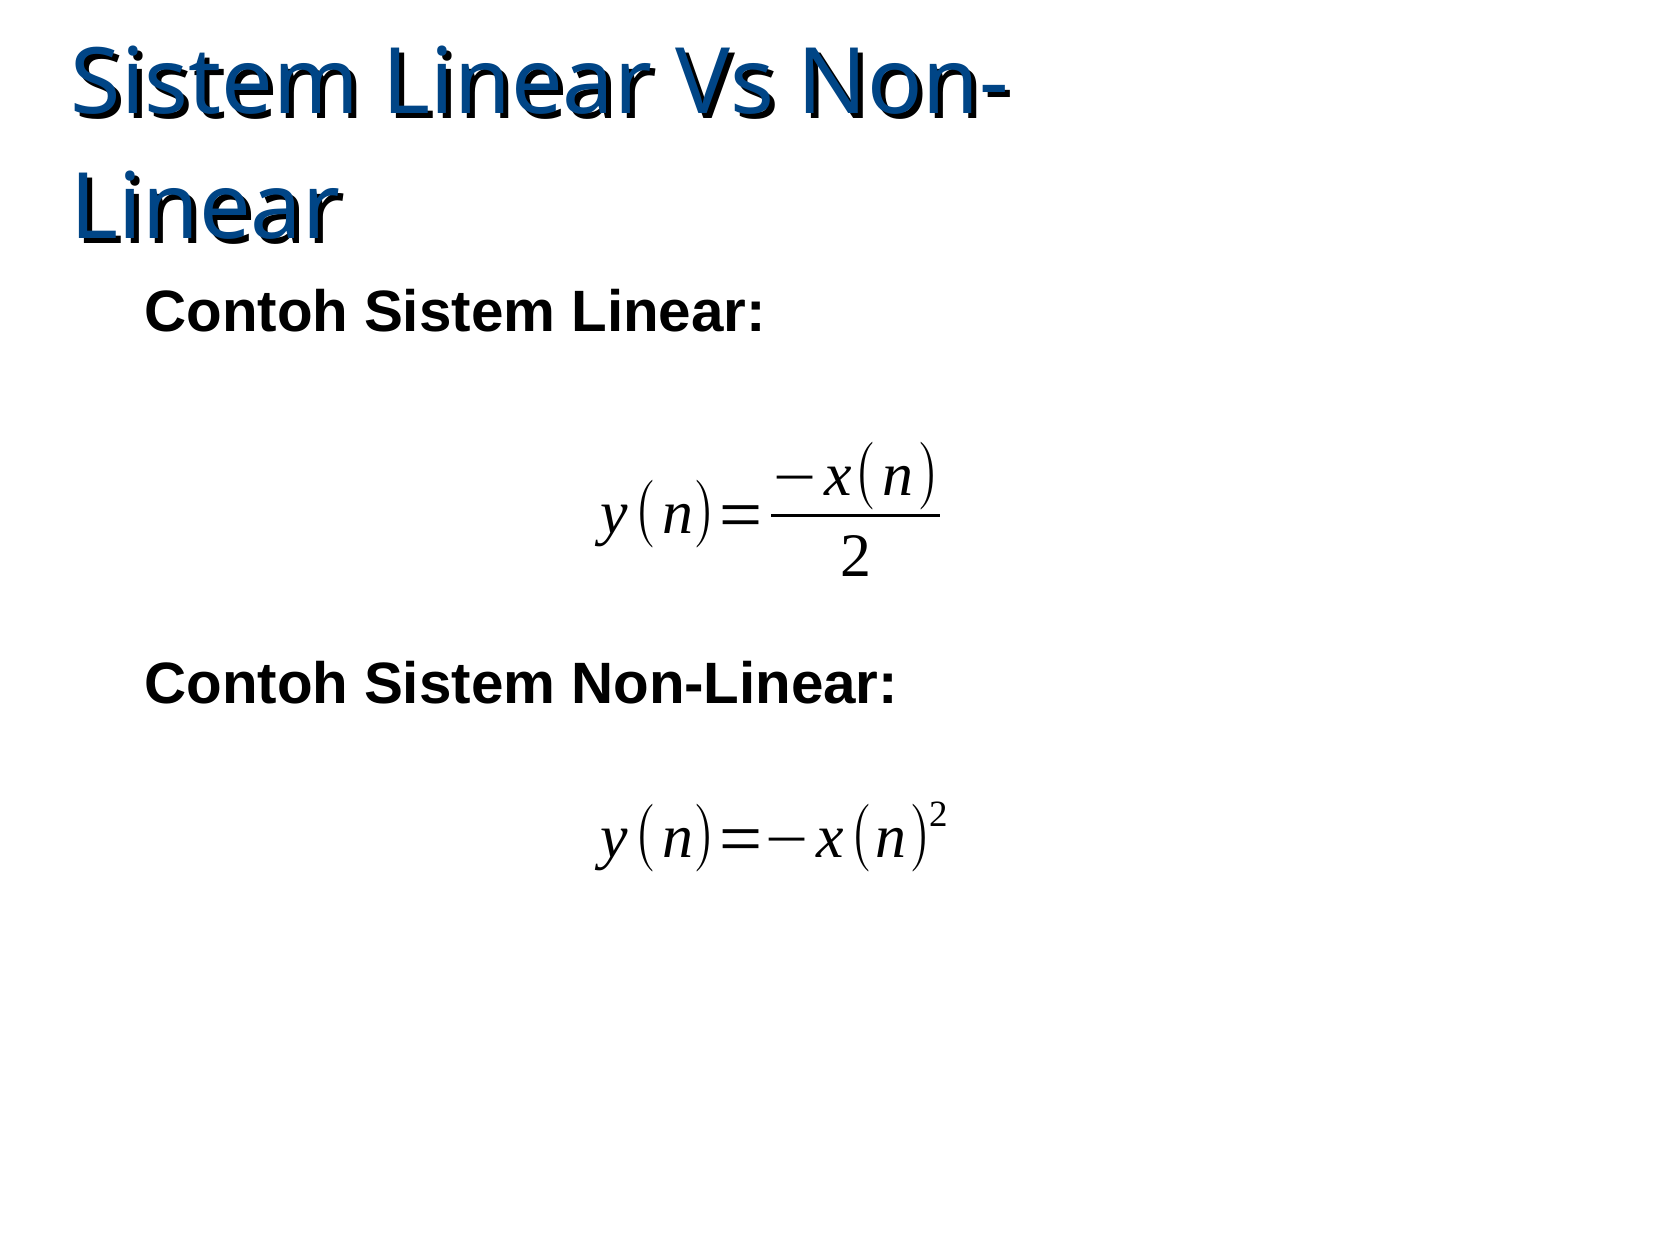

Sistem Linear Vs Non-Linear
Contoh Sistem Linear:
Contoh Sistem Non-Linear: